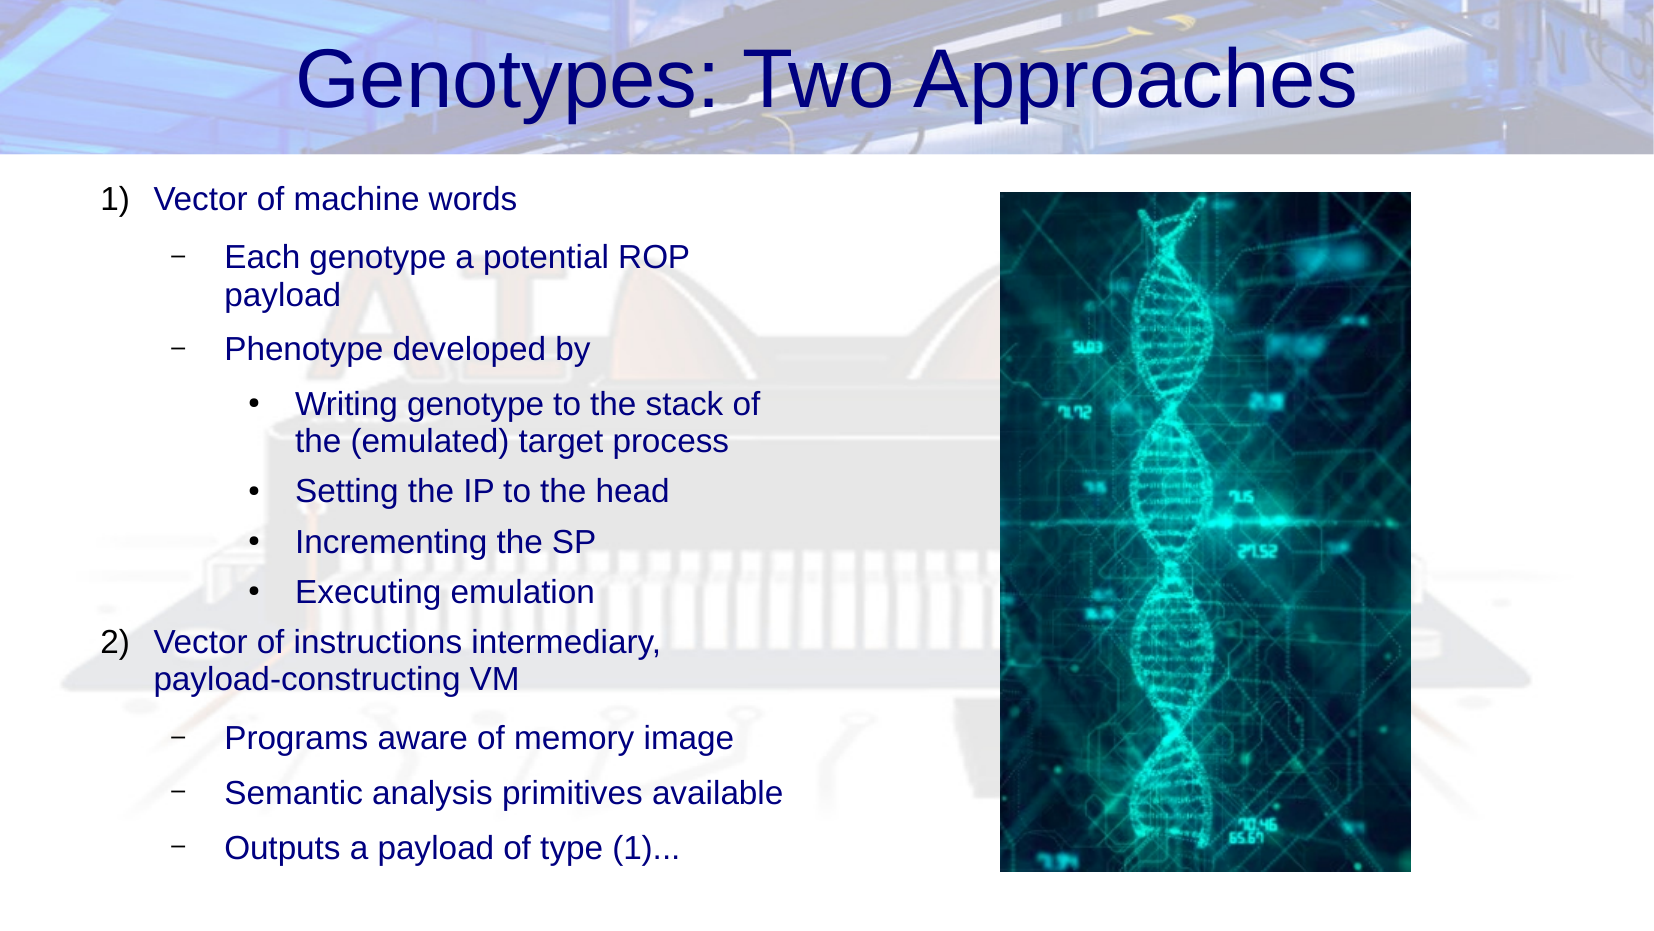

# Genotypes: Two Approaches
Vector of machine words
Each genotype a potential ROP payload
Phenotype developed by
Writing genotype to the stack of the (emulated) target process
Setting the IP to the head
Incrementing the SP
Executing emulation
Vector of instructions intermediary, payload-constructing VM
Programs aware of memory image
Semantic analysis primitives available
Outputs a payload of type (1)...